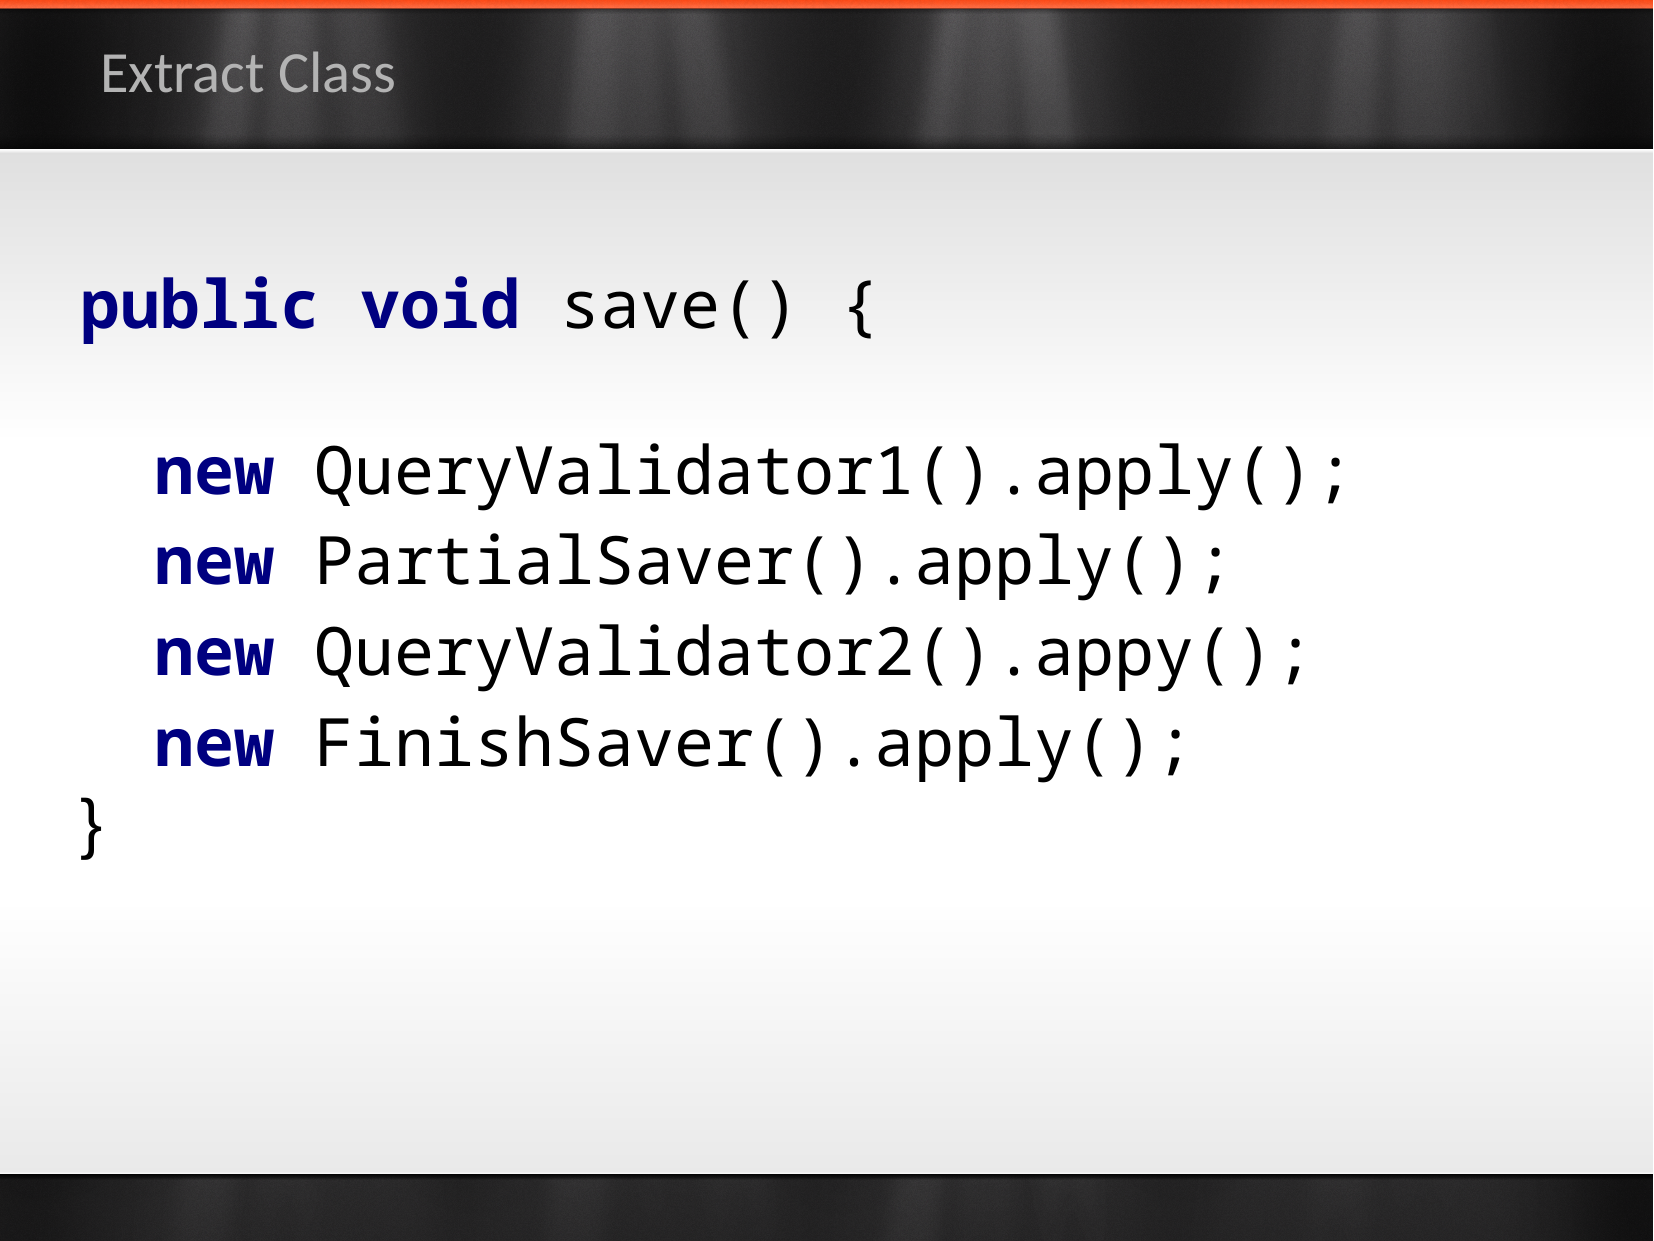

# Extract Class
public void save() {
 new QueryValidator1().apply();
 new PartialSaver().apply();
 new QueryValidator2().appy();
 new FinishSaver().apply();
}